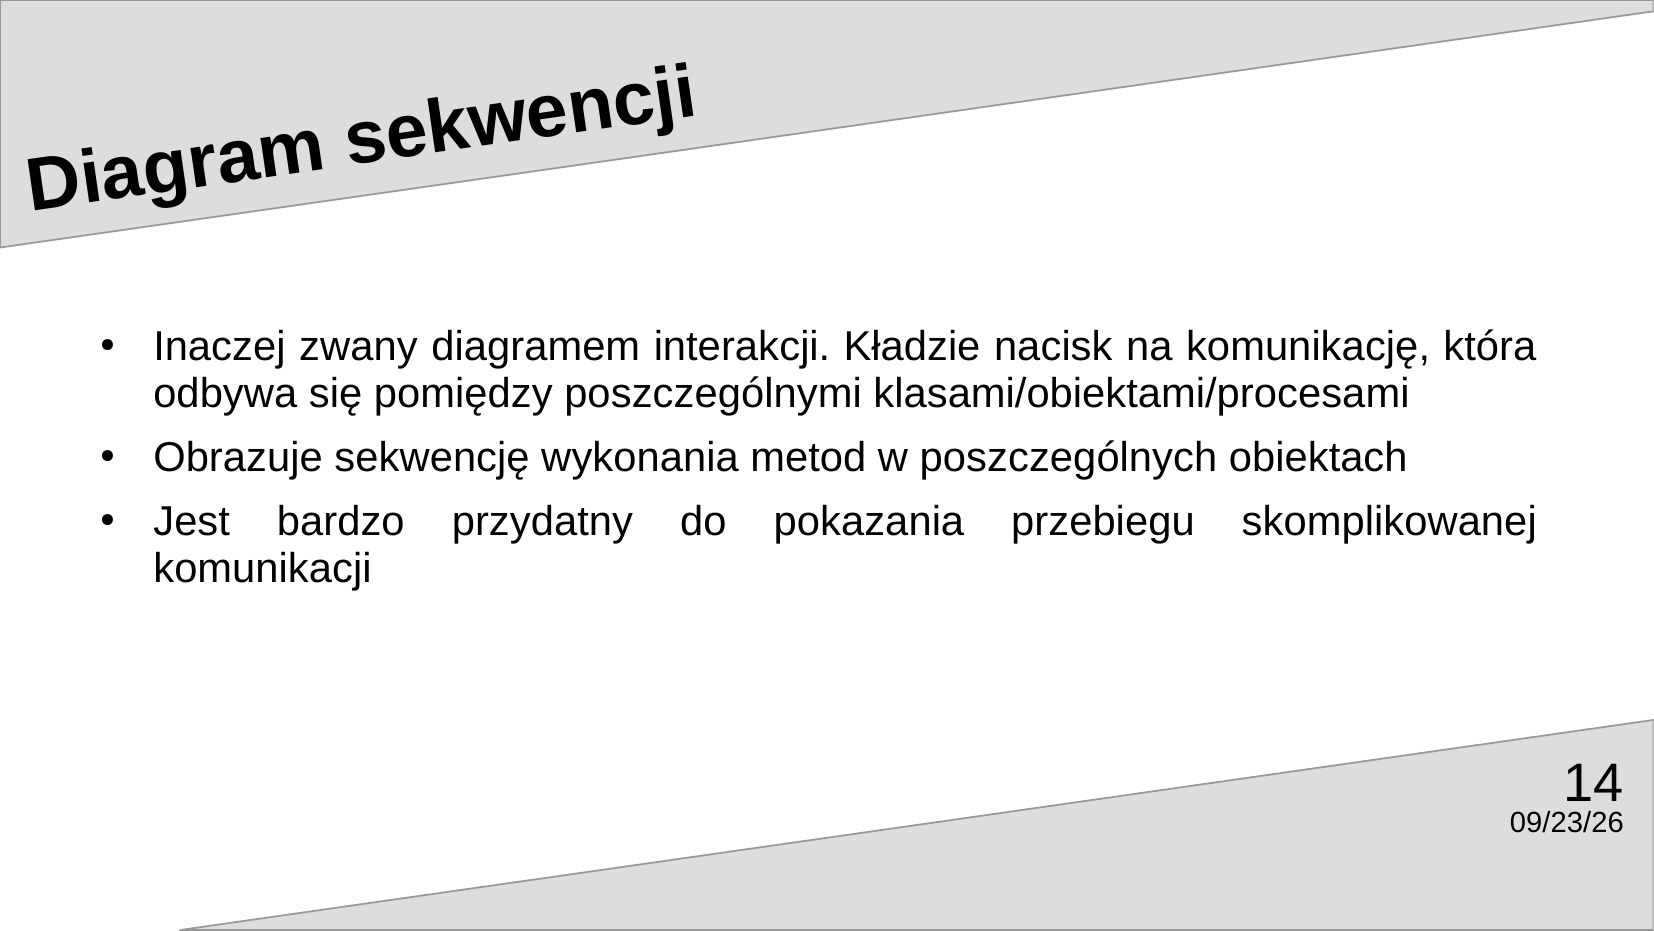

# Diagram sekwencji
Inaczej zwany diagramem interakcji. Kładzie nacisk na komunikację, która odbywa się pomiędzy poszczególnymi klasami/obiektami/procesami
Obrazuje sekwencję wykonania metod w poszczególnych obiektach
Jest bardzo przydatny do pokazania przebiegu skomplikowanej komunikacji
14